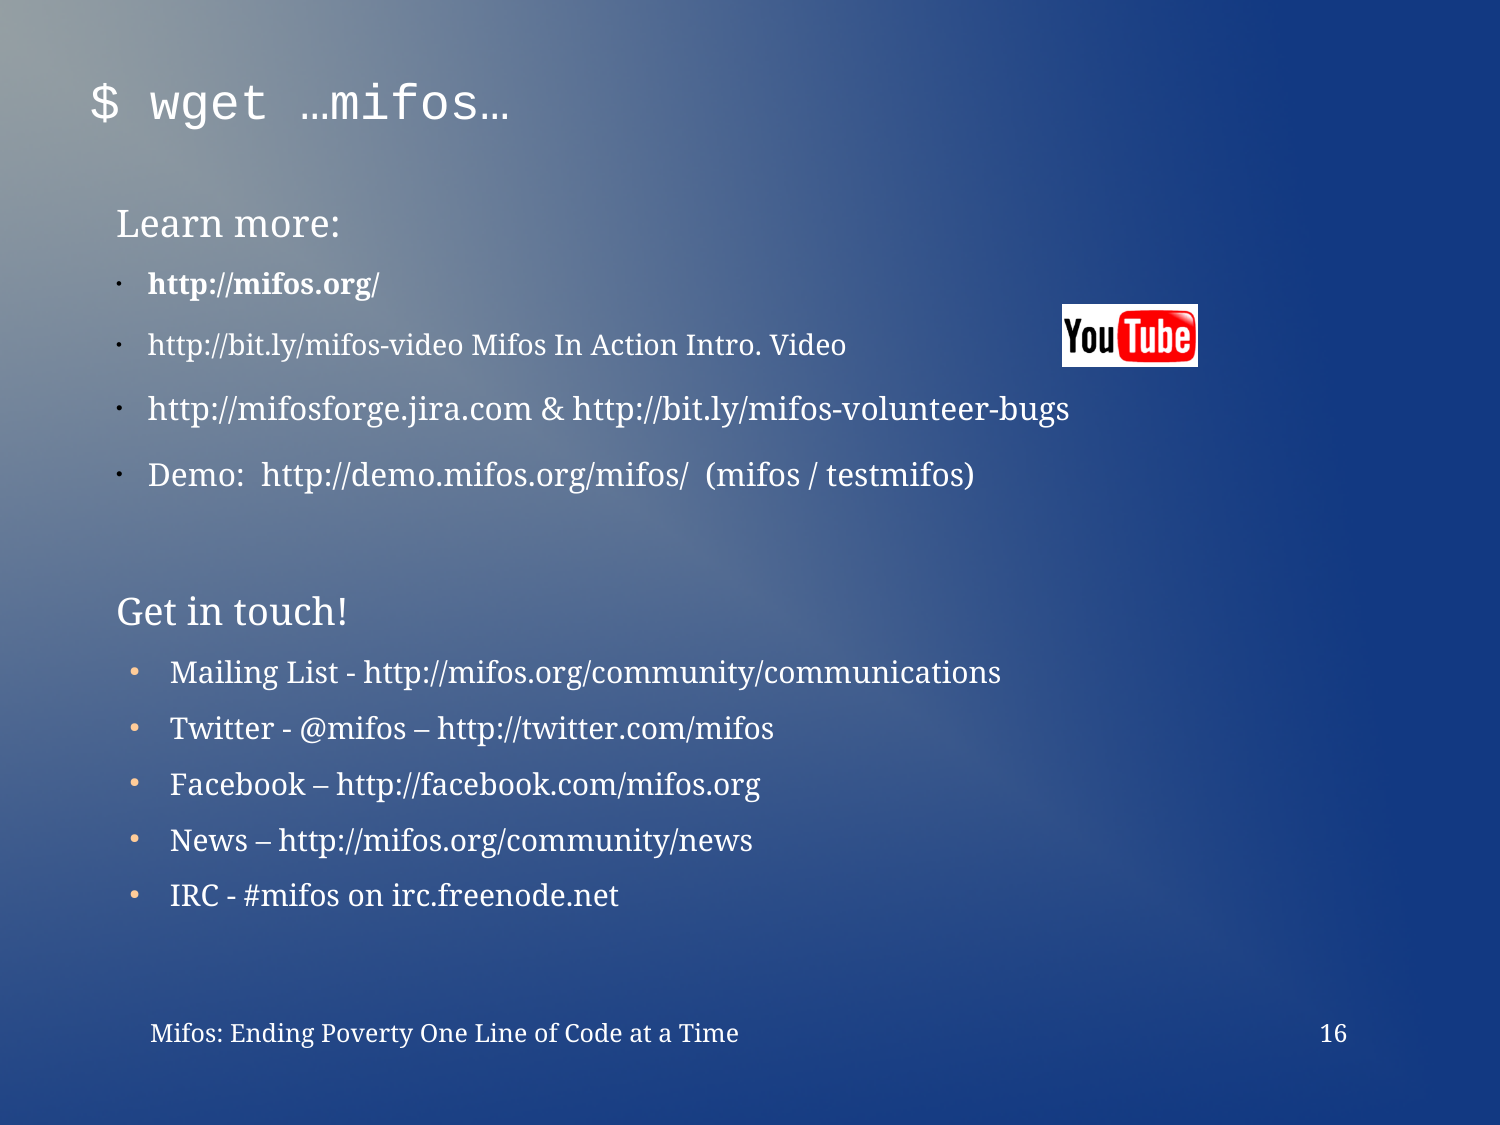

$ wget …mifos…
# Learn more:
http://mifos.org/
http://bit.ly/mifos-video Mifos In Action Intro. Video
http://mifosforge.jira.com & http://bit.ly/mifos-volunteer-bugs
Demo: http://demo.mifos.org/mifos/ (mifos / testmifos)
Get in touch!
Mailing List - http://mifos.org/community/communications
Twitter - @mifos – http://twitter.com/mifos
Facebook – http://facebook.com/mifos.org
News – http://mifos.org/community/news
IRC - #mifos on irc.freenode.net
●
Mifos: Ending Poverty One Line of Code at a Time